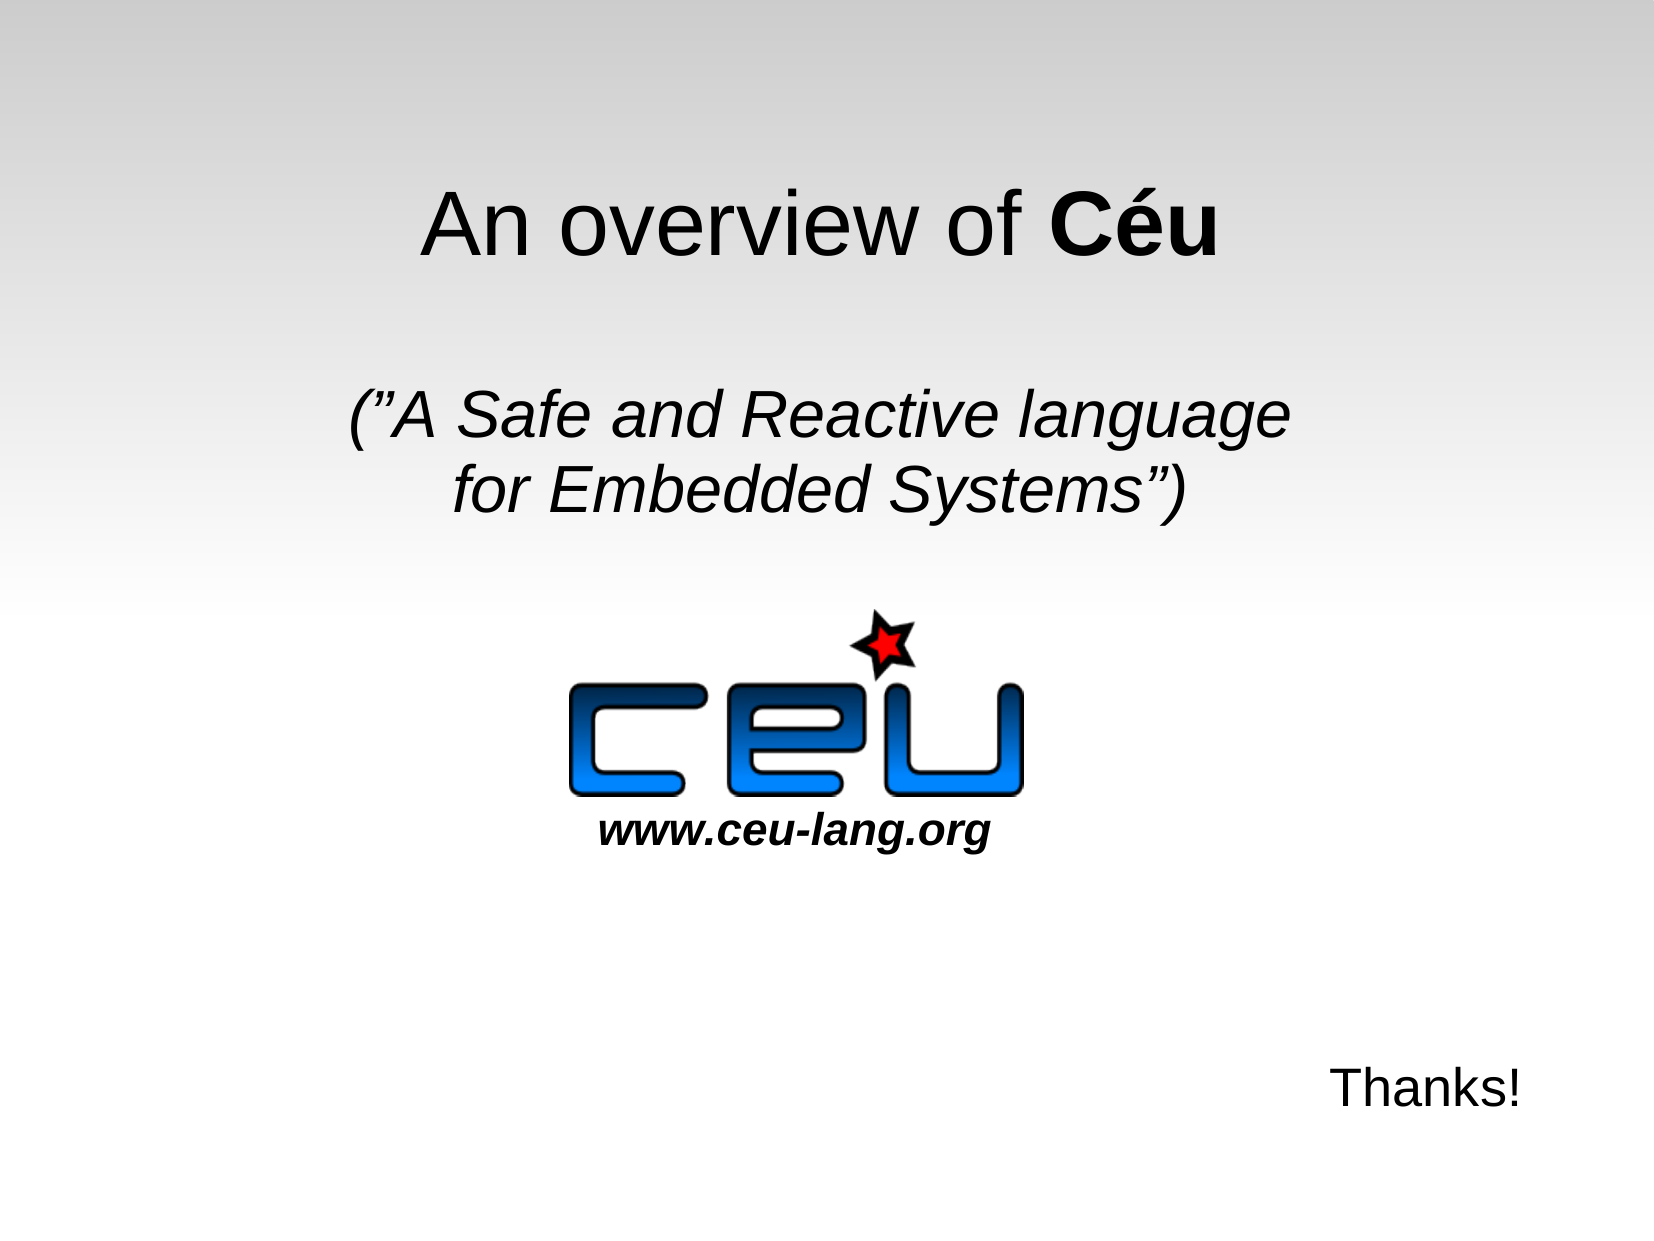

# An overview of Céu
(”A Safe and Reactive language
for Embedded Systems”)
www.ceu-lang.org
Thanks!